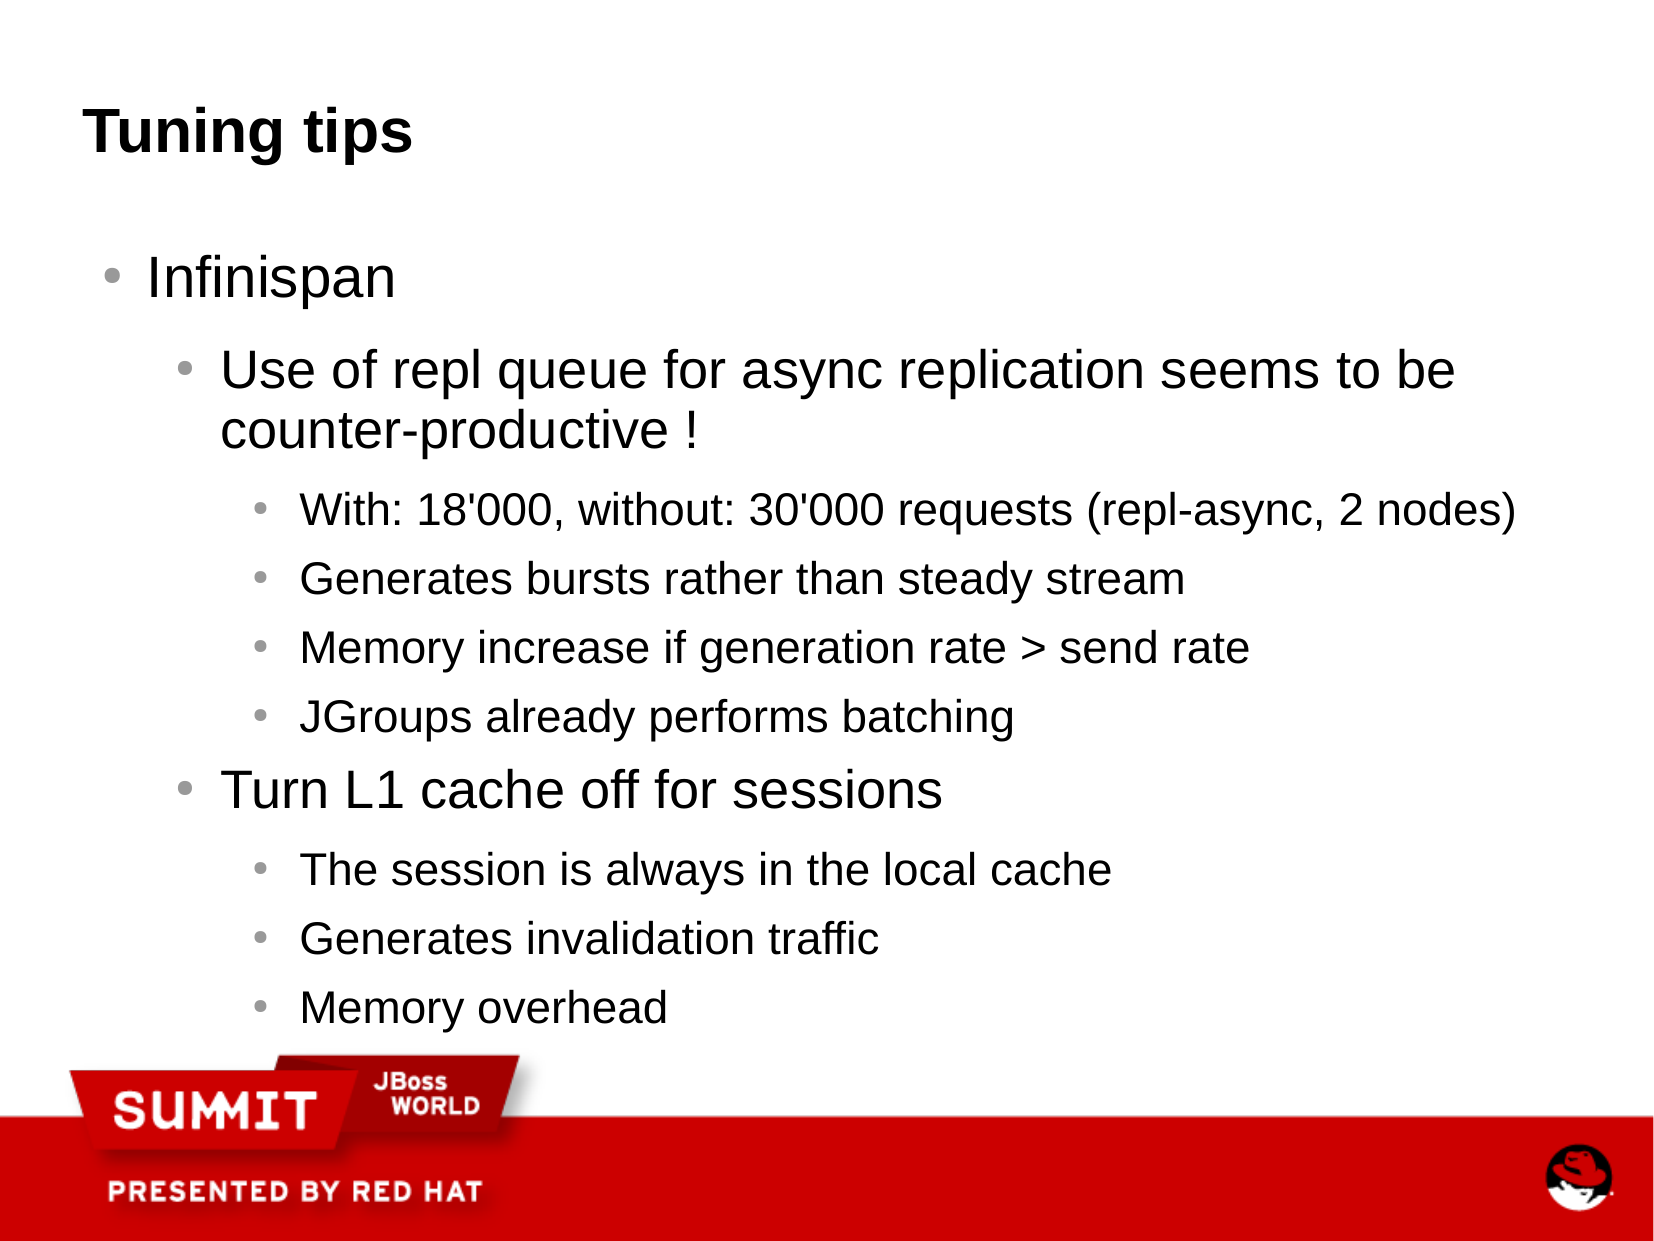

# Tuning tips
Infinispan
Use of repl queue for async replication seems to be counter-productive !
With: 18'000, without: 30'000 requests (repl-async, 2 nodes)
Generates bursts rather than steady stream
Memory increase if generation rate > send rate
JGroups already performs batching
Turn L1 cache off for sessions
The session is always in the local cache
Generates invalidation traffic
Memory overhead